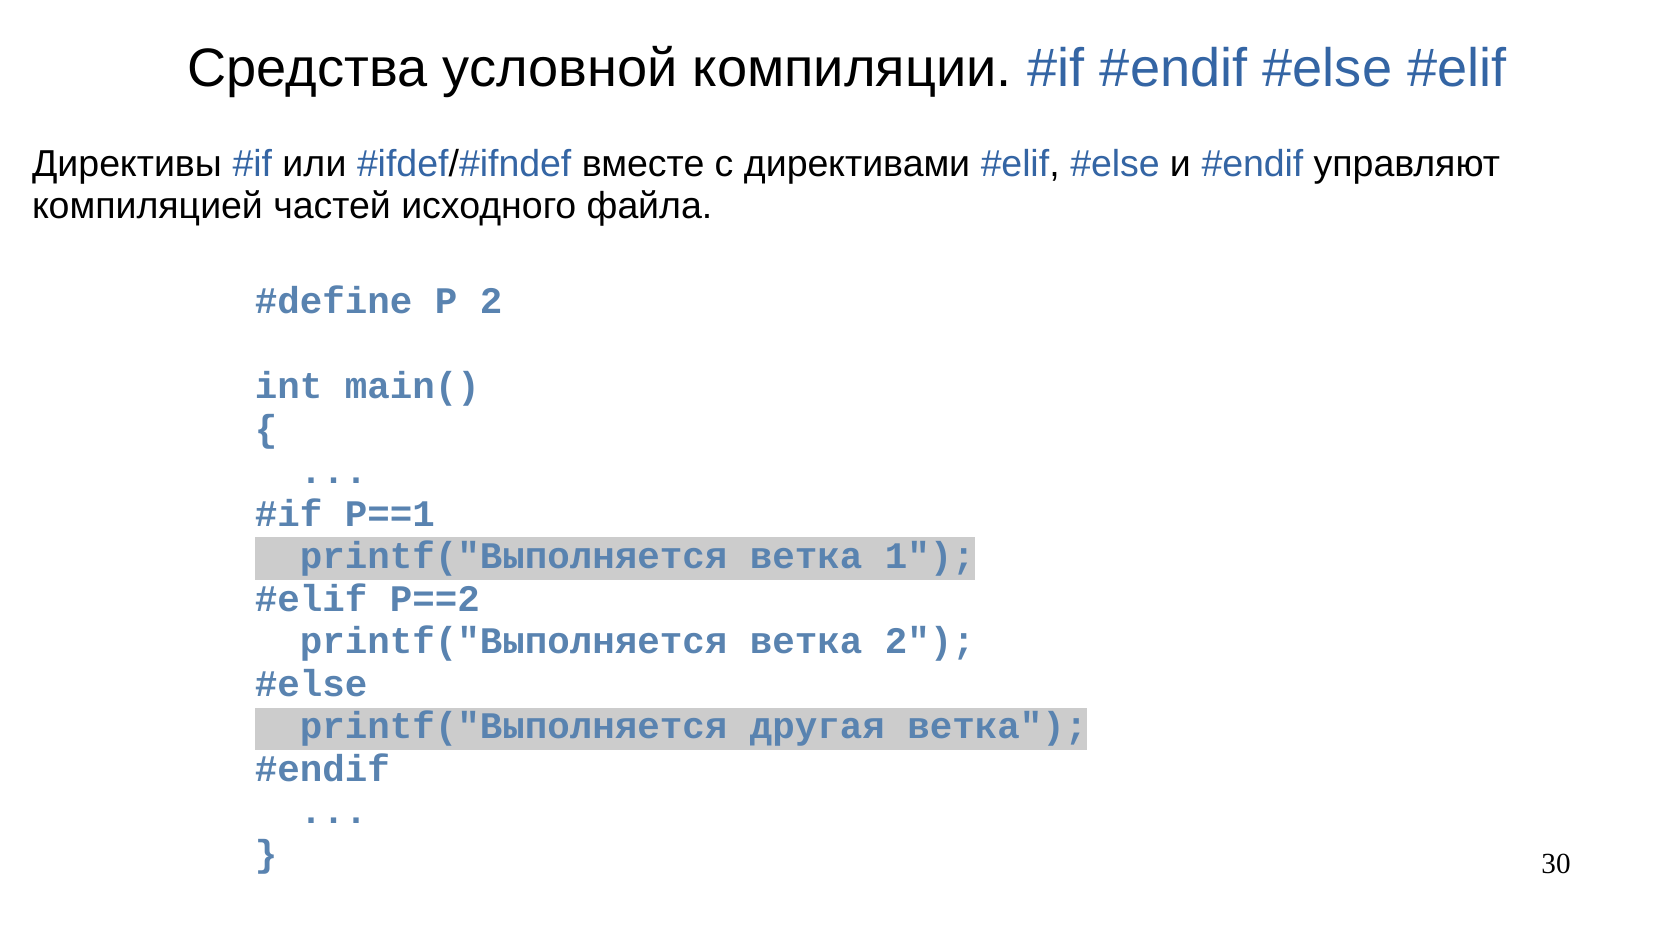

Средства условной компиляции. #if #endif #else #elif
Директивы #if или #ifdef/#ifndef вместе с директивами #elif, #else и #endif управляют компиляцией частей исходного файла.
#define P 2
int main()
{
 ...
#if P==1
 printf("Выполняется ветка 1");
#elif P==2
 printf("Выполняется ветка 2");
#else
 printf("Выполняется другая ветка");
#endif
 ...
}
30